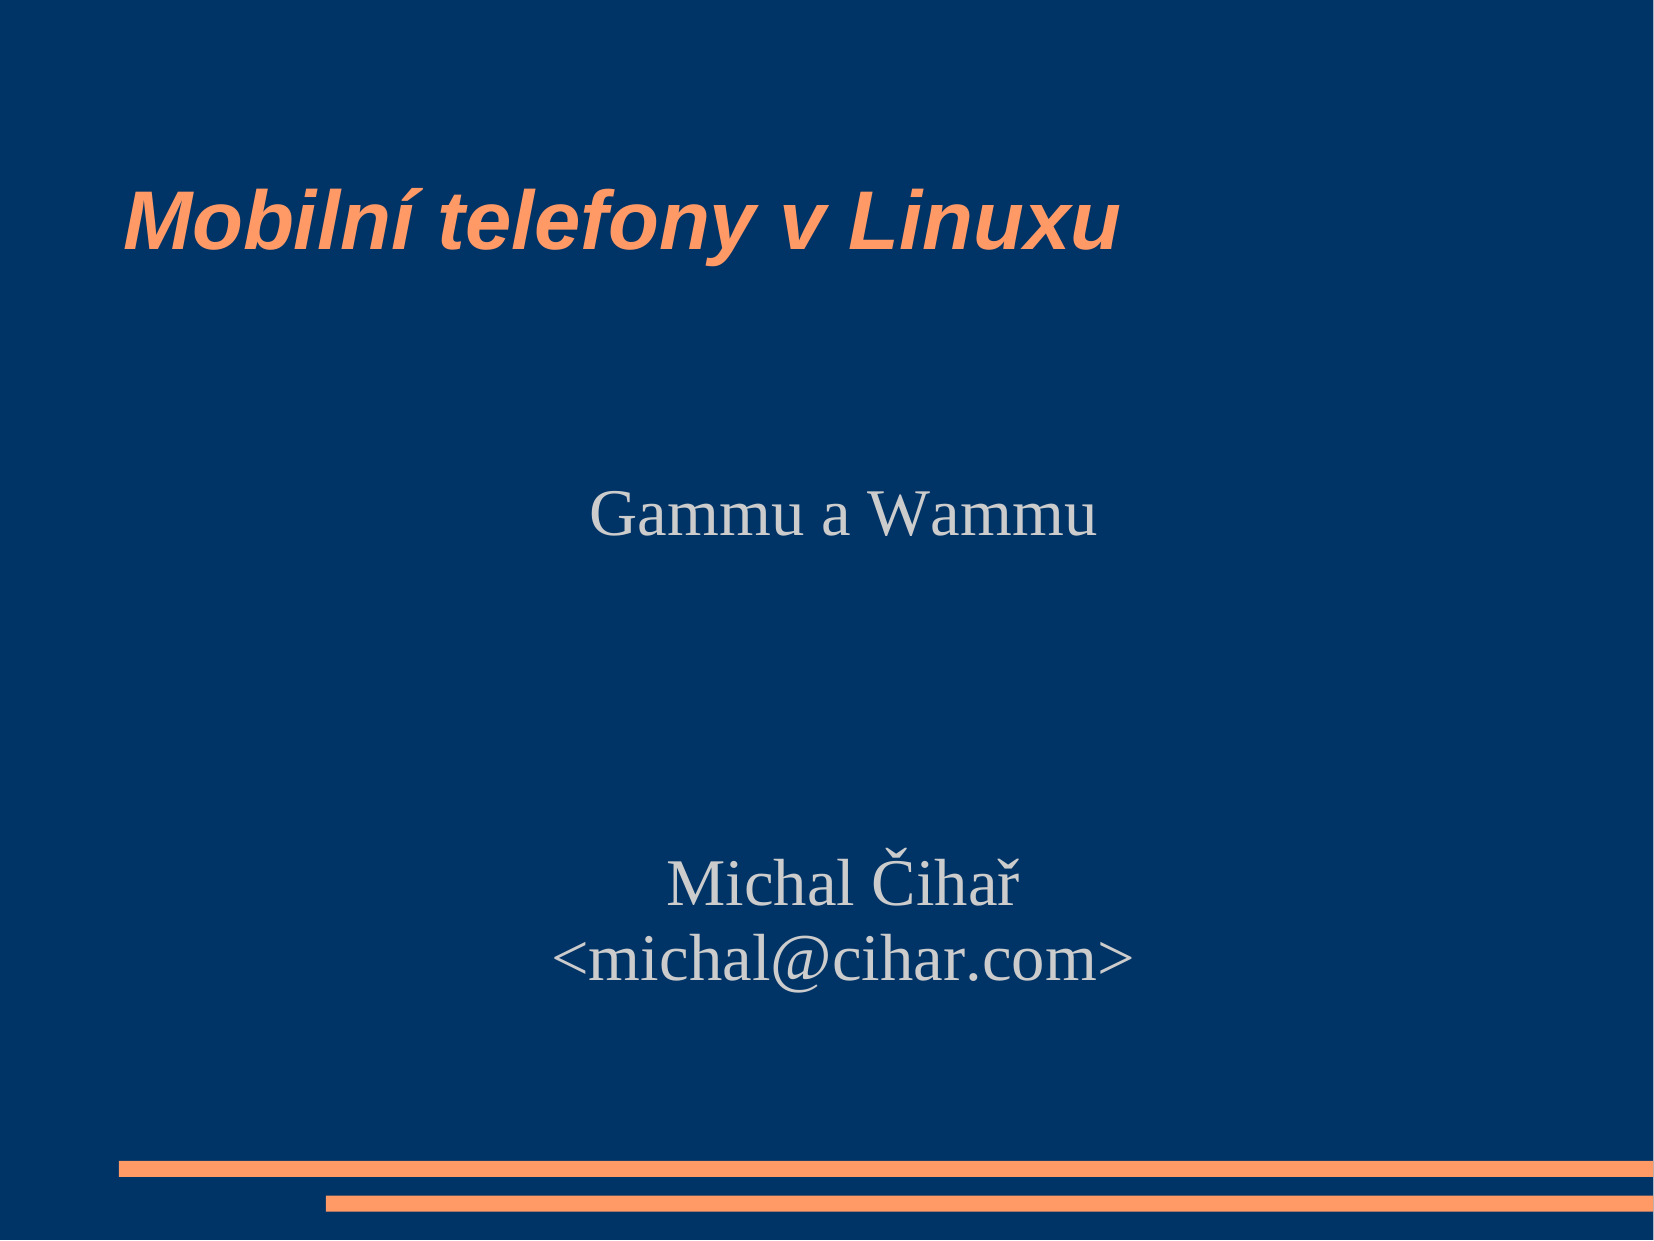

# Mobilní telefony v Linuxu
Gammu a Wammu
Michal Čihař
<michal@cihar.com>